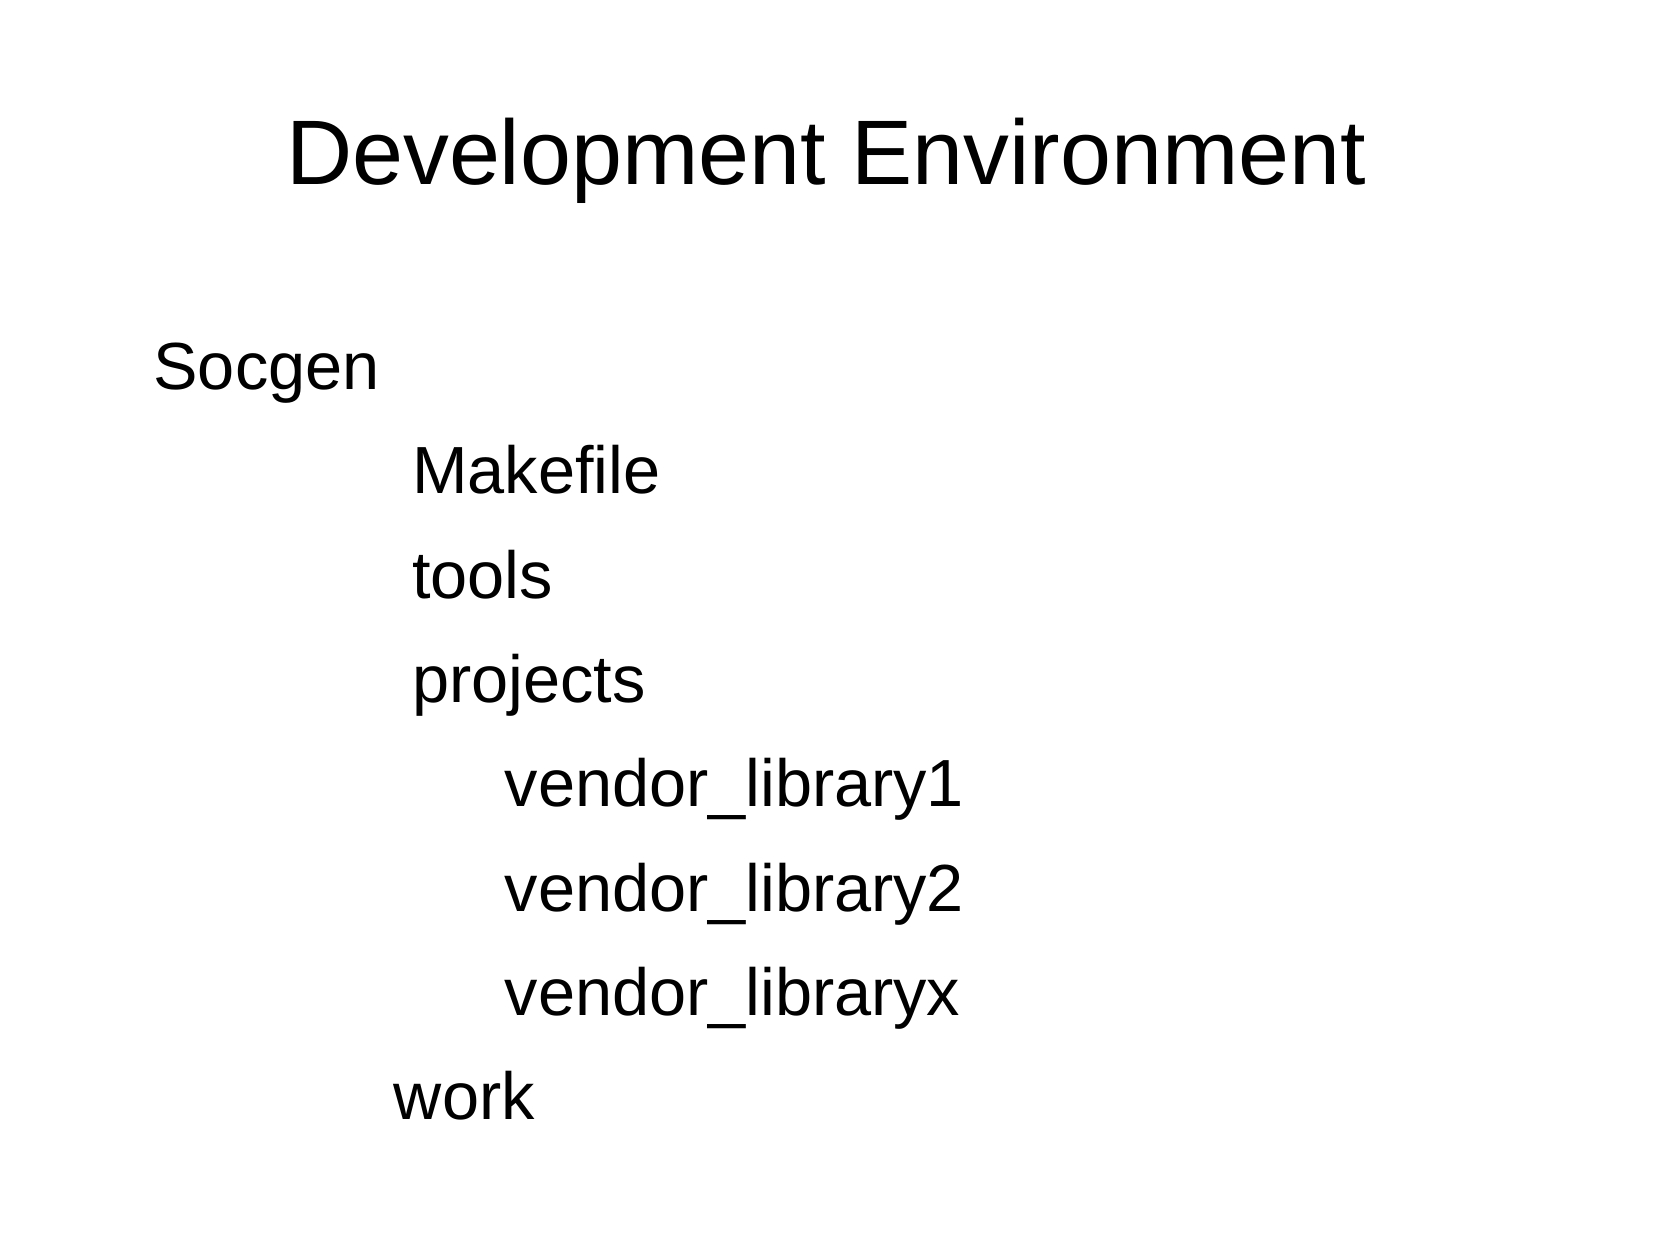

# Development Environment
Socgen
 Makefile
 tools
 projects
 vendor_library1
 vendor_library2
 vendor_libraryx
 work